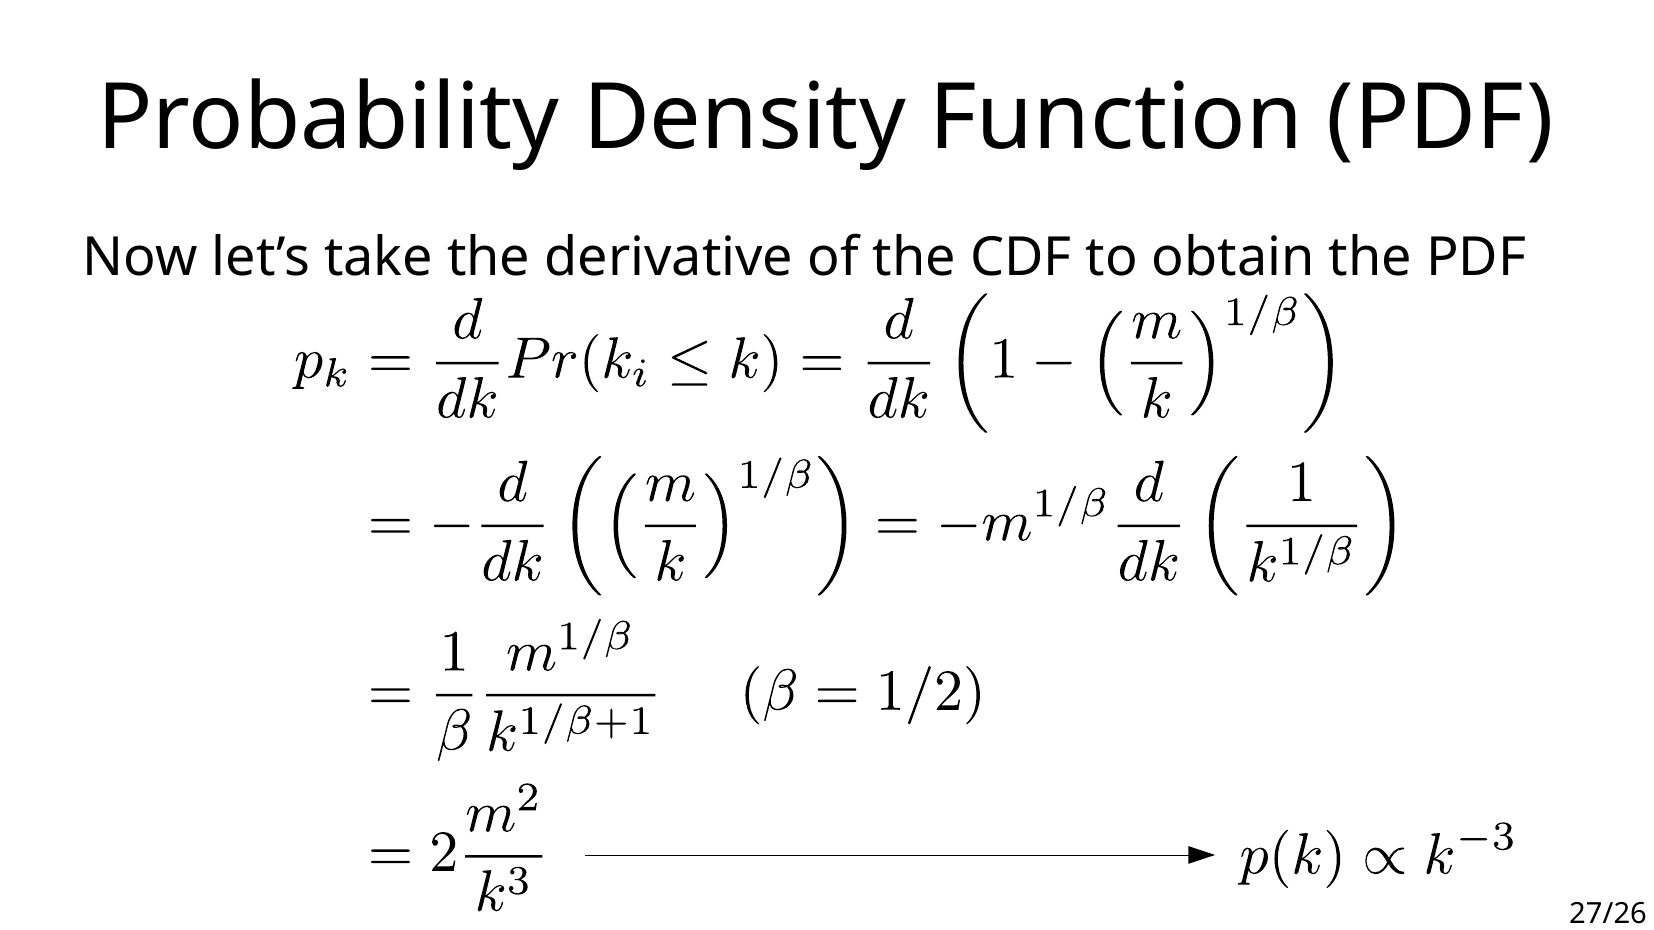

# Probability Density Function (PDF)
Now let’s take the derivative of the CDF to obtain the PDF
27